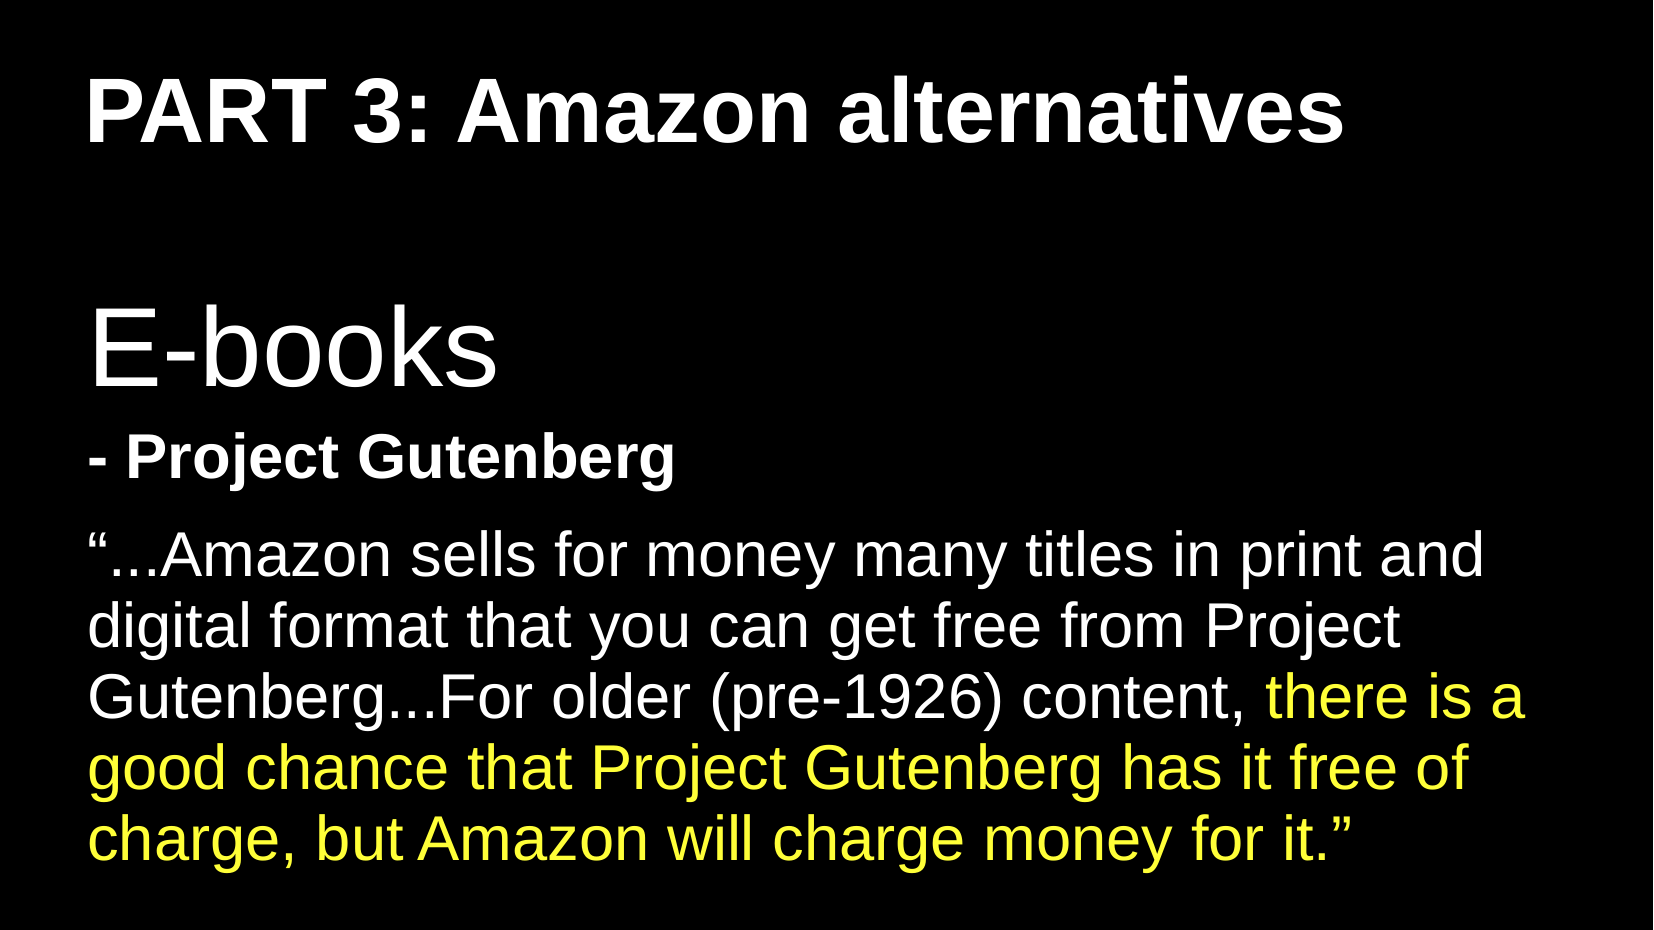

# PART 3: Amazon alternatives
E-books
- Project Gutenberg
“...Amazon sells for money many titles in print and digital format that you can get free from Project Gutenberg...For older (pre-1926) content, there is a good chance that Project Gutenberg has it free of charge, but Amazon will charge money for it.”